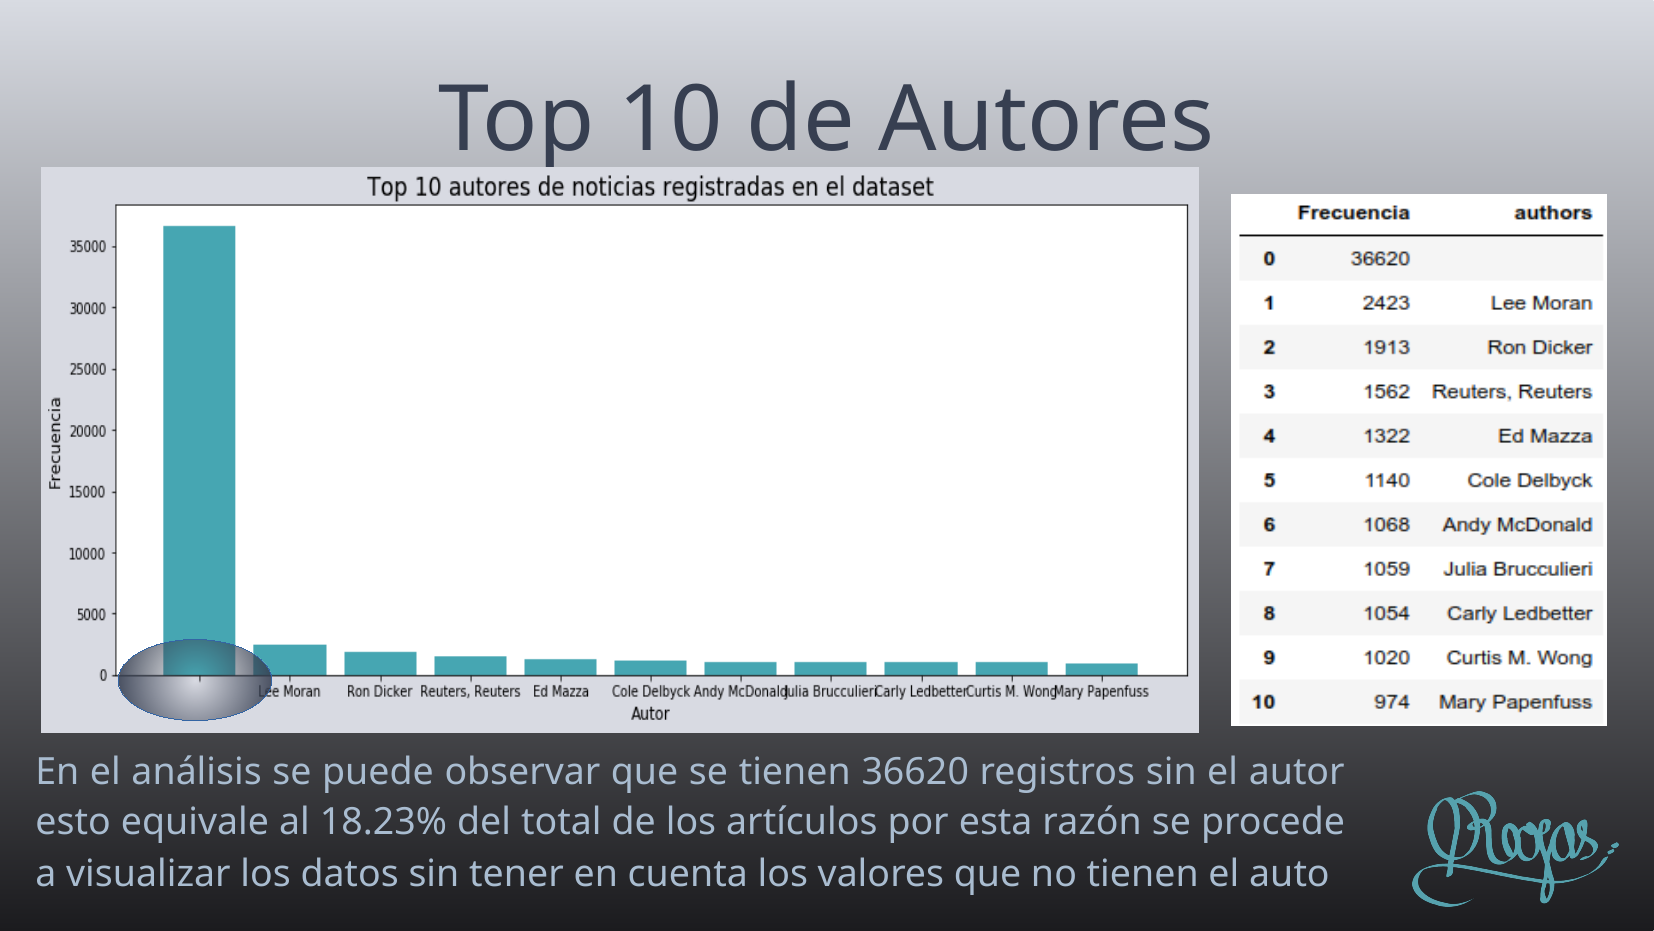

# Top 10 de Autores
En el análisis se puede observar que se tienen 36620 registros sin el autor esto equivale al 18.23% del total de los artículos por esta razón se procede a visualizar los datos sin tener en cuenta los valores que no tienen el auto